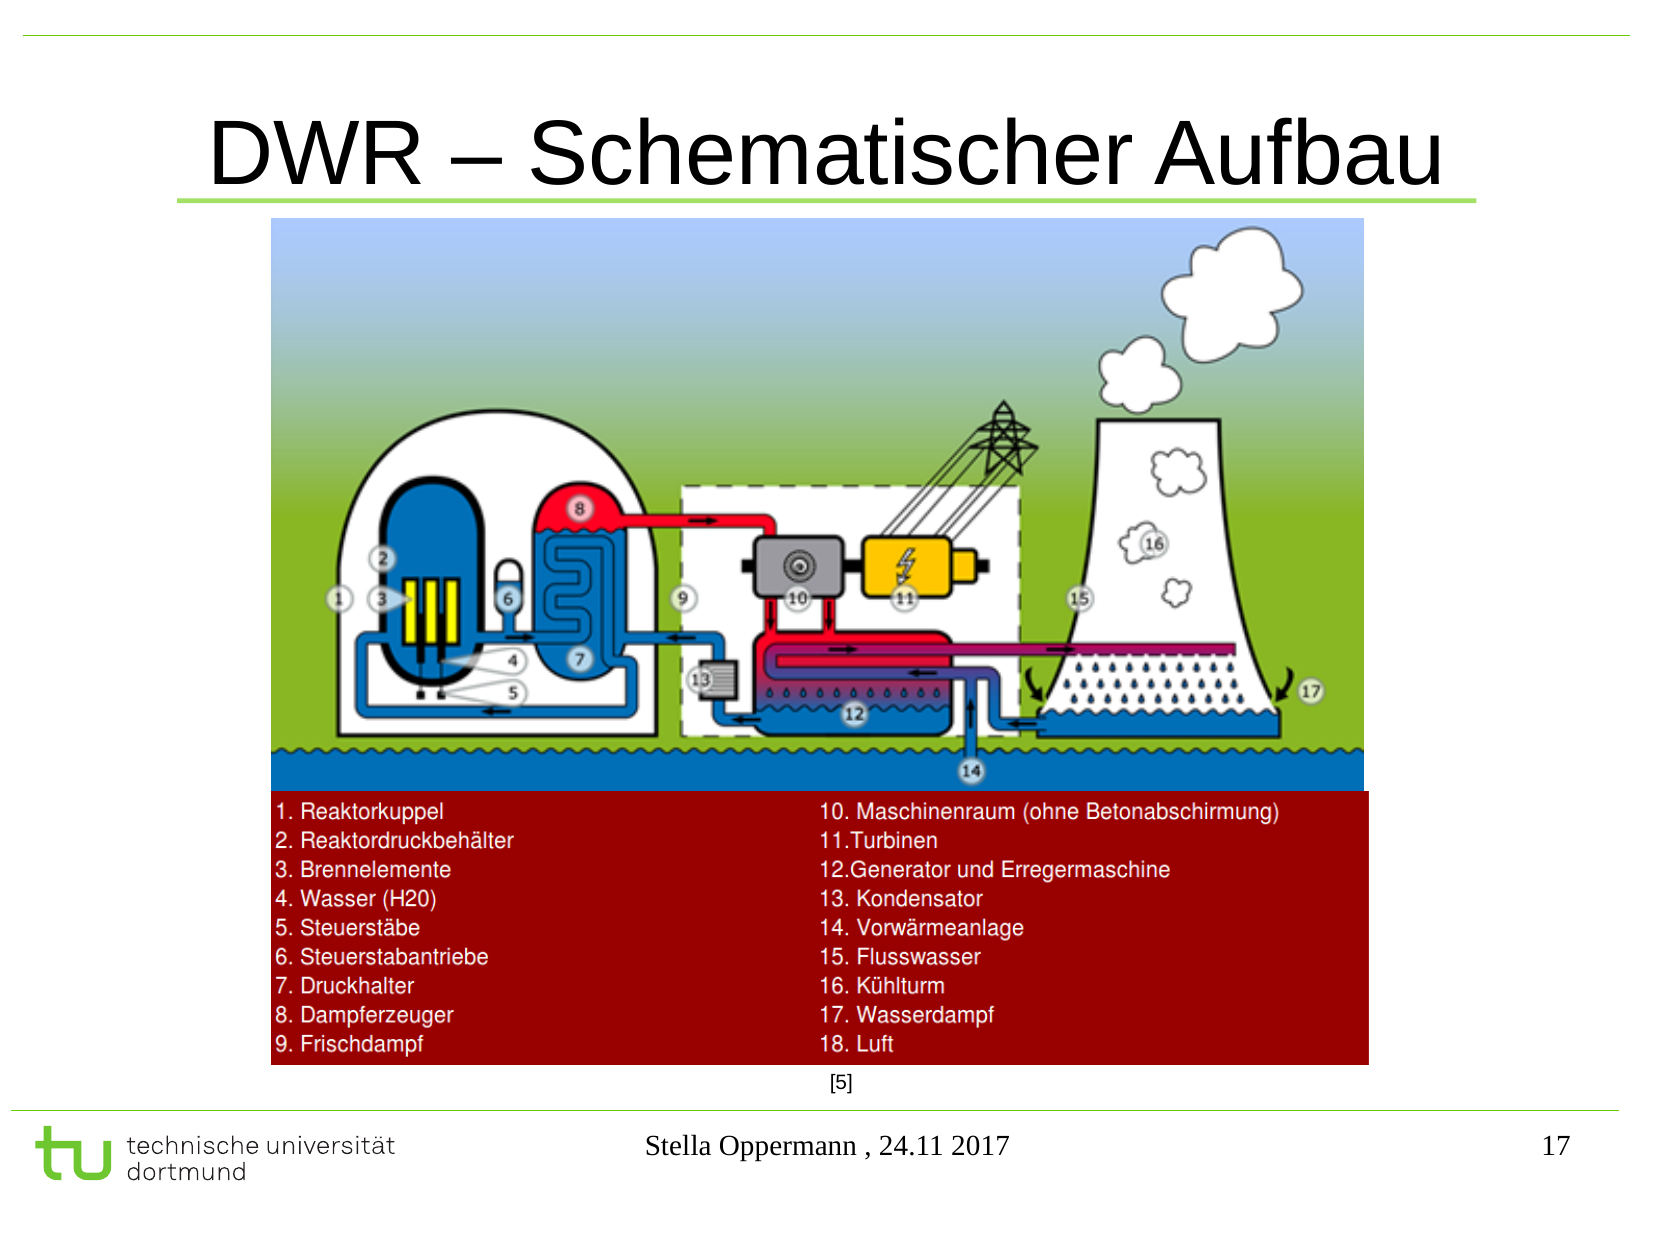

# DWR – Schematischer Aufbau
[5]
Stella Oppermann , 24.11 2017
17